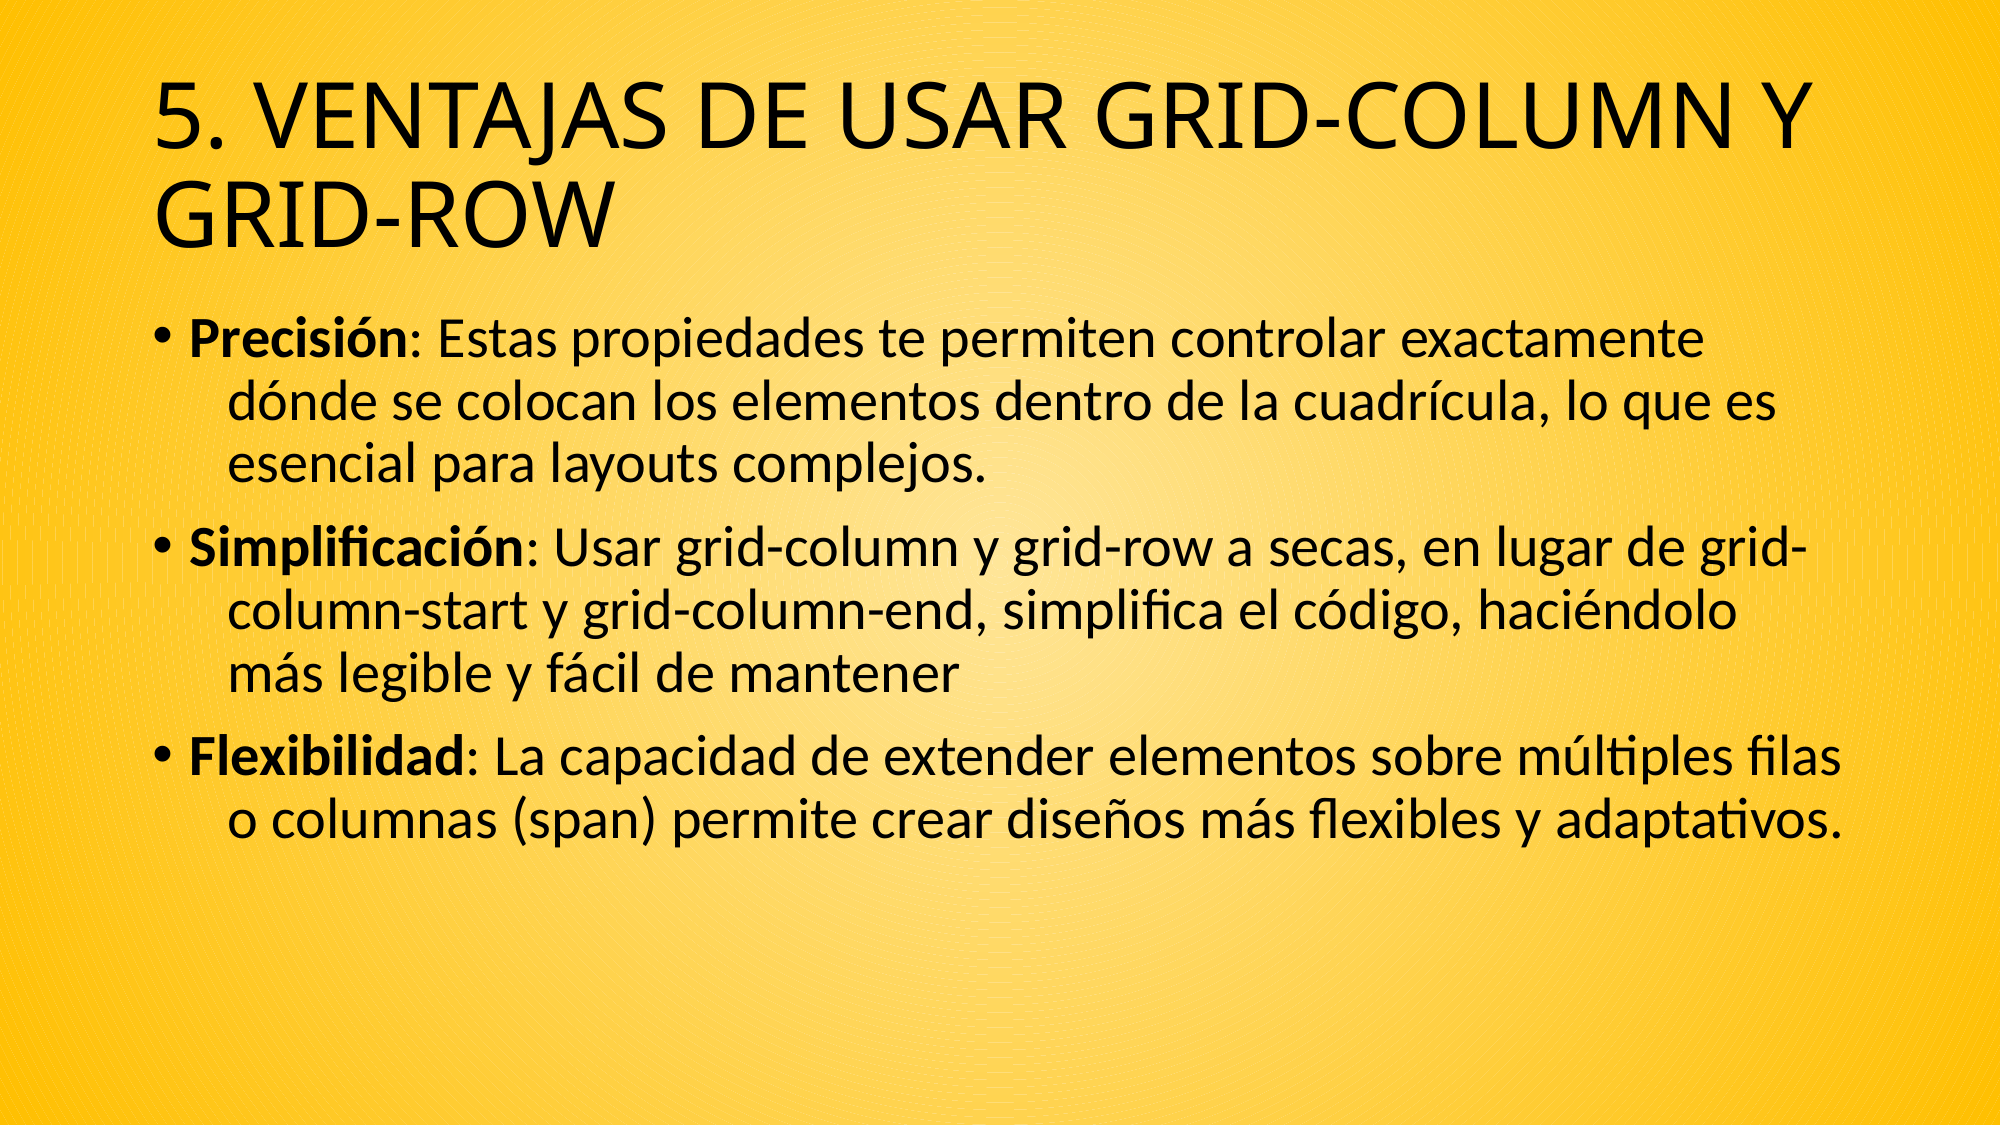

# 5. VENTAJAS DE USAR GRID-COLUMN Y GRID-ROW
Precisión: Estas propiedades te permiten controlar exactamente dónde se colocan los elementos dentro de la cuadrícula, lo que es esencial para layouts complejos.
Simplificación: Usar grid-column y grid-row a secas, en lugar de grid-column-start y grid-column-end, simplifica el código, haciéndolo más legible y fácil de mantener
Flexibilidad: La capacidad de extender elementos sobre múltiples filas o columnas (span) permite crear diseños más flexibles y adaptativos.